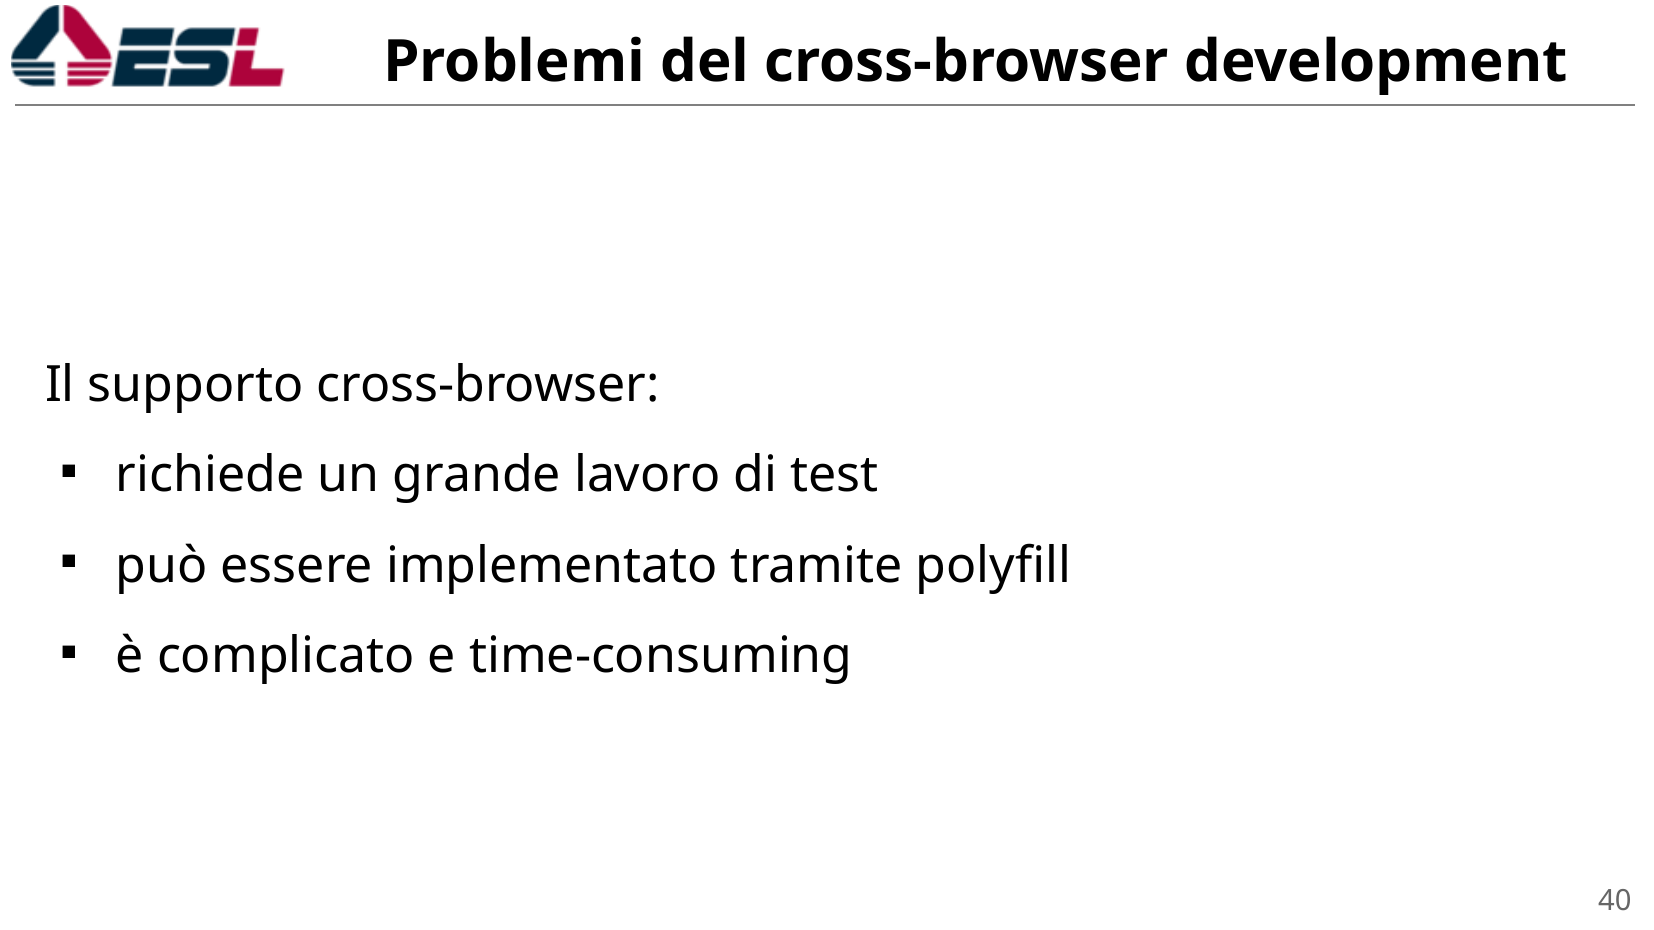

# Problemi del cross-browser development
Il supporto cross-browser:
richiede un grande lavoro di test
può essere implementato tramite polyfill
è complicato e time-consuming